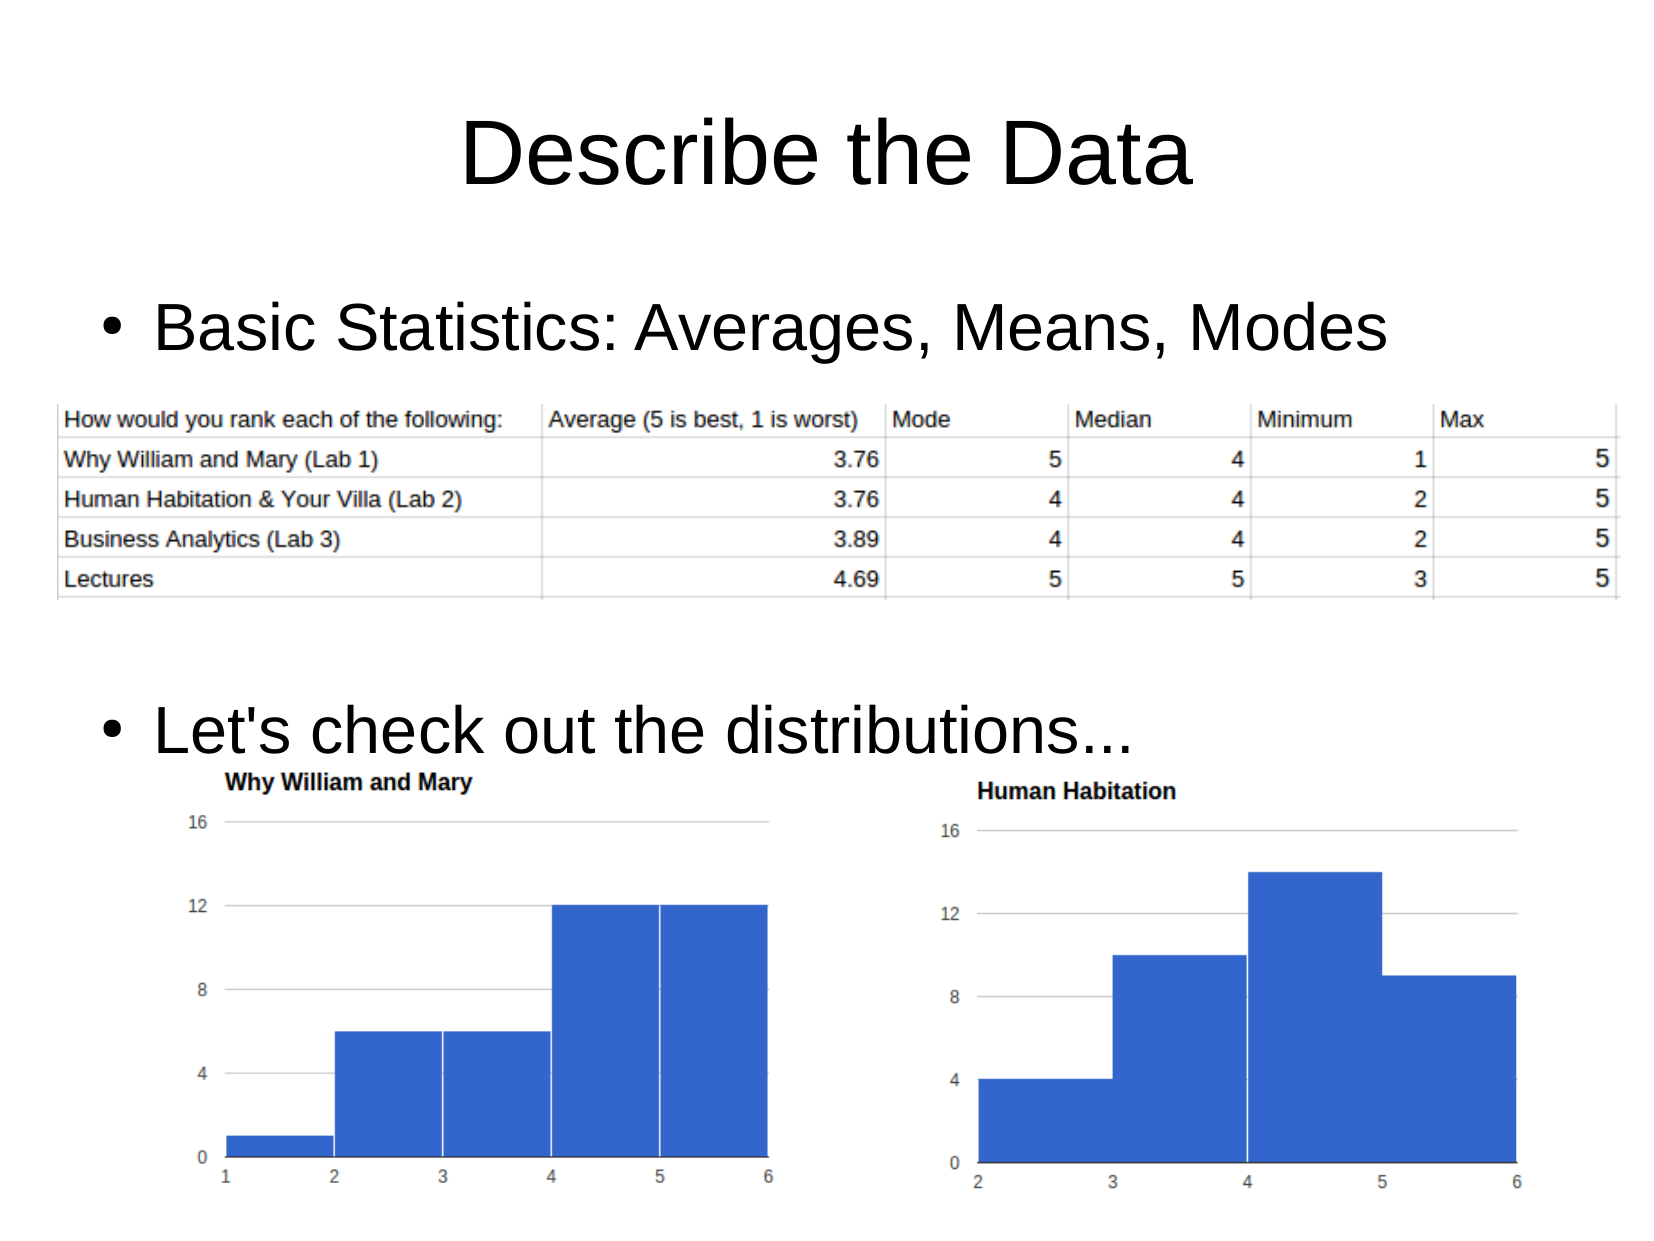

# Describe the Data
Basic Statistics: Averages, Means, Modes
Let's check out the distributions...